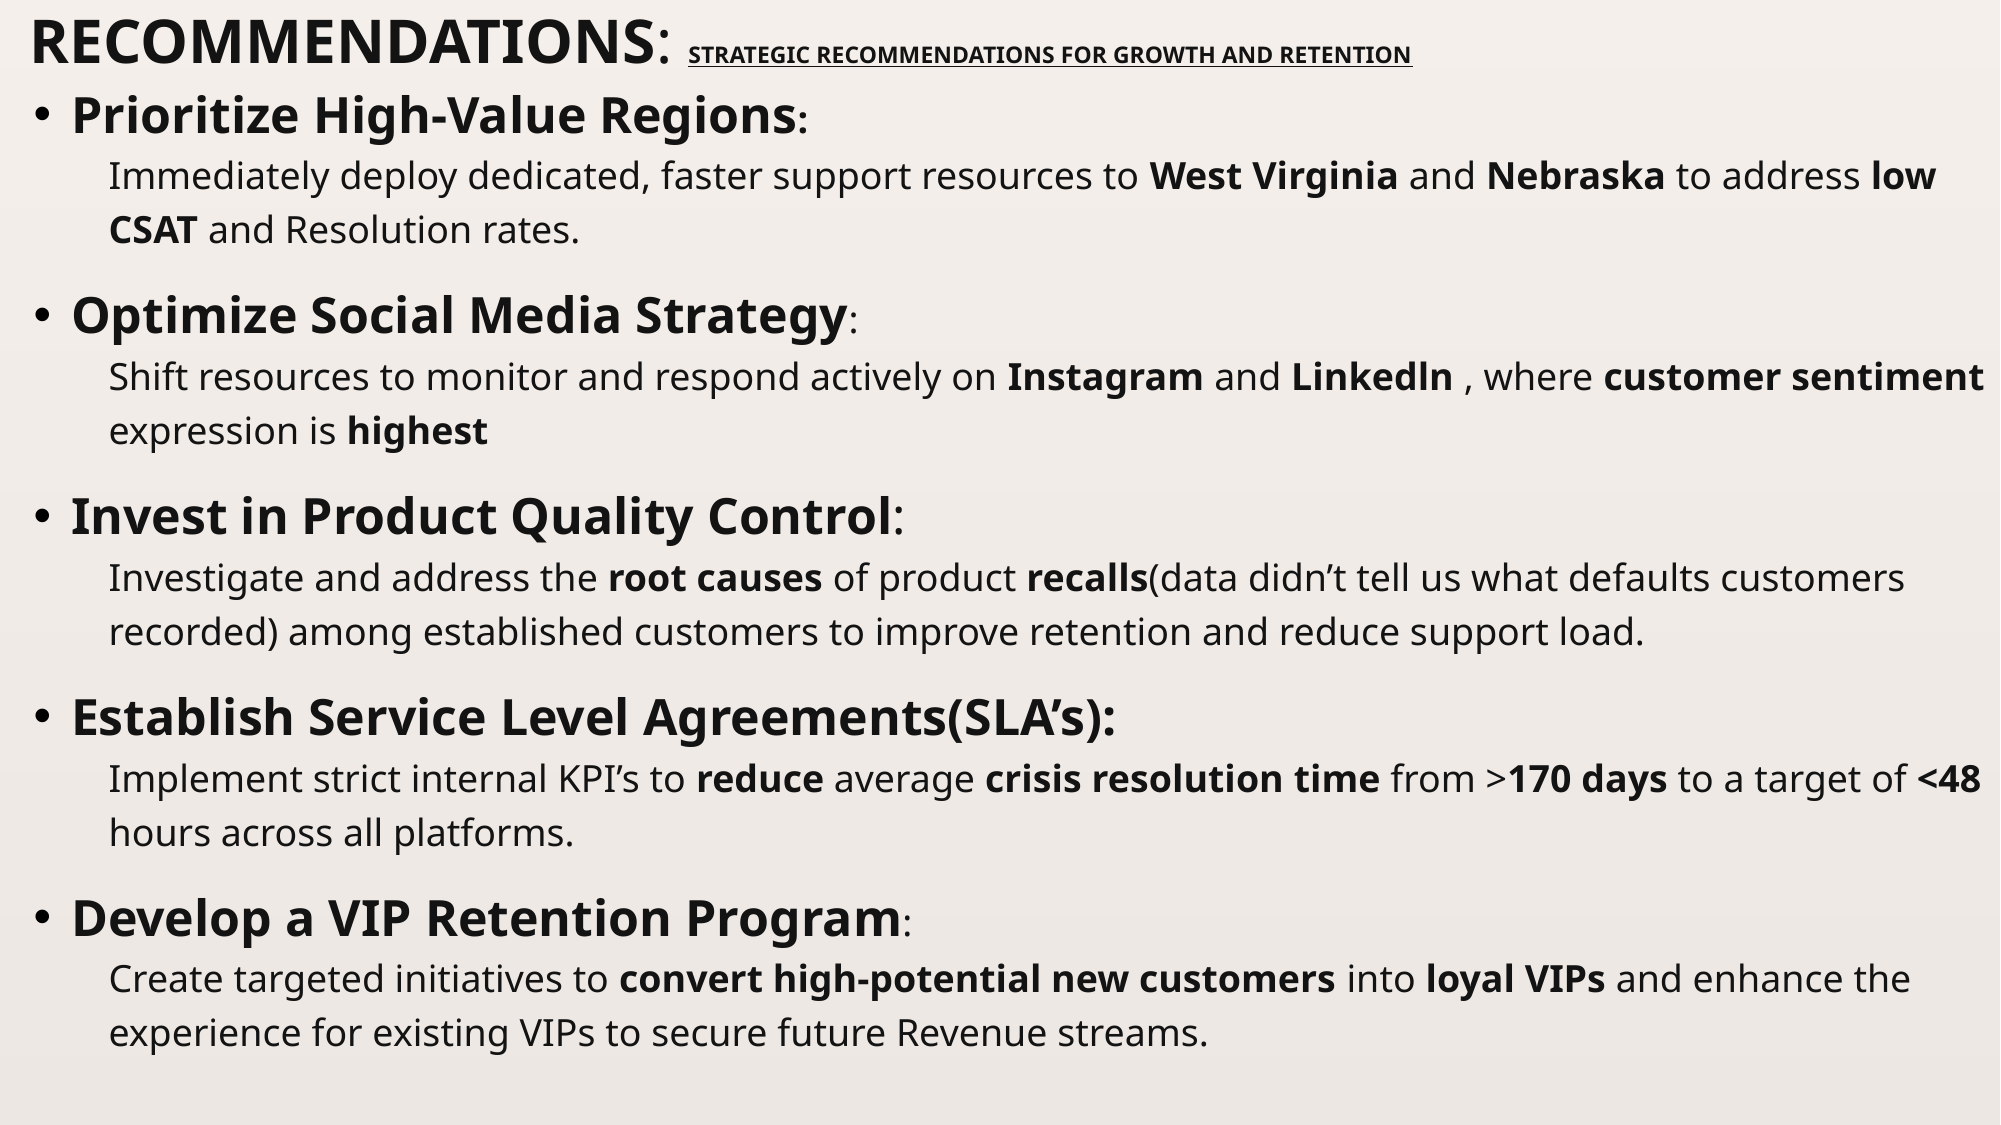

# Recommendations: strategic recommendations for growth and retention
Prioritize High-Value Regions:
Immediately deploy dedicated, faster support resources to West Virginia and Nebraska to address low CSAT and Resolution rates.
Optimize Social Media Strategy:
Shift resources to monitor and respond actively on Instagram and Linkedln , where customer sentiment expression is highest
Invest in Product Quality Control:
Investigate and address the root causes of product recalls(data didn’t tell us what defaults customers recorded) among established customers to improve retention and reduce support load.
Establish Service Level Agreements(SLA’s):
Implement strict internal KPI’s to reduce average crisis resolution time from >170 days to a target of <48 hours across all platforms.
Develop a VIP Retention Program:
Create targeted initiatives to convert high-potential new customers into loyal VIPs and enhance the experience for existing VIPs to secure future Revenue streams.